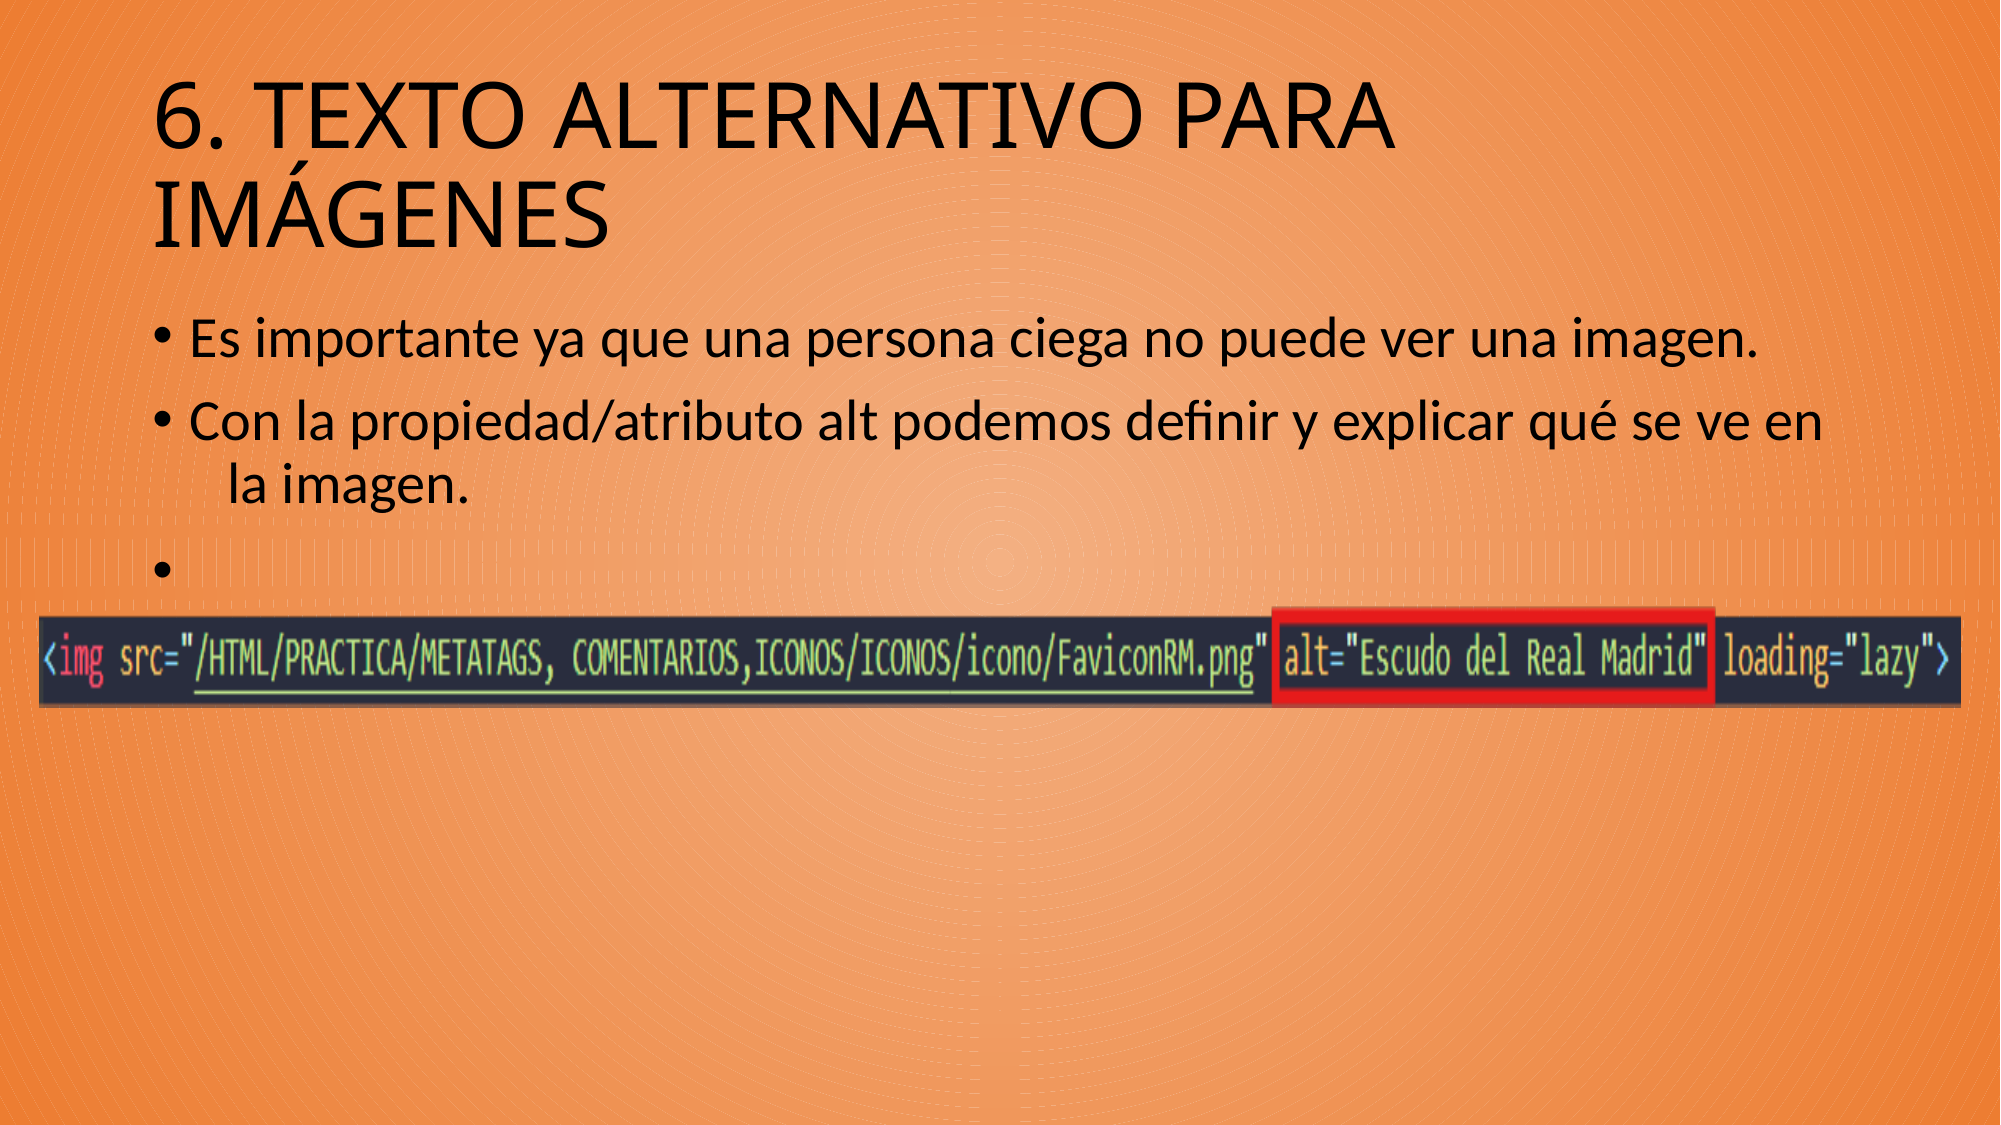

# 6. TEXTO ALTERNATIVO PARA IMÁGENES
Es importante ya que una persona ciega no puede ver una imagen.
Con la propiedad/atributo alt podemos definir y explicar qué se ve en la imagen.